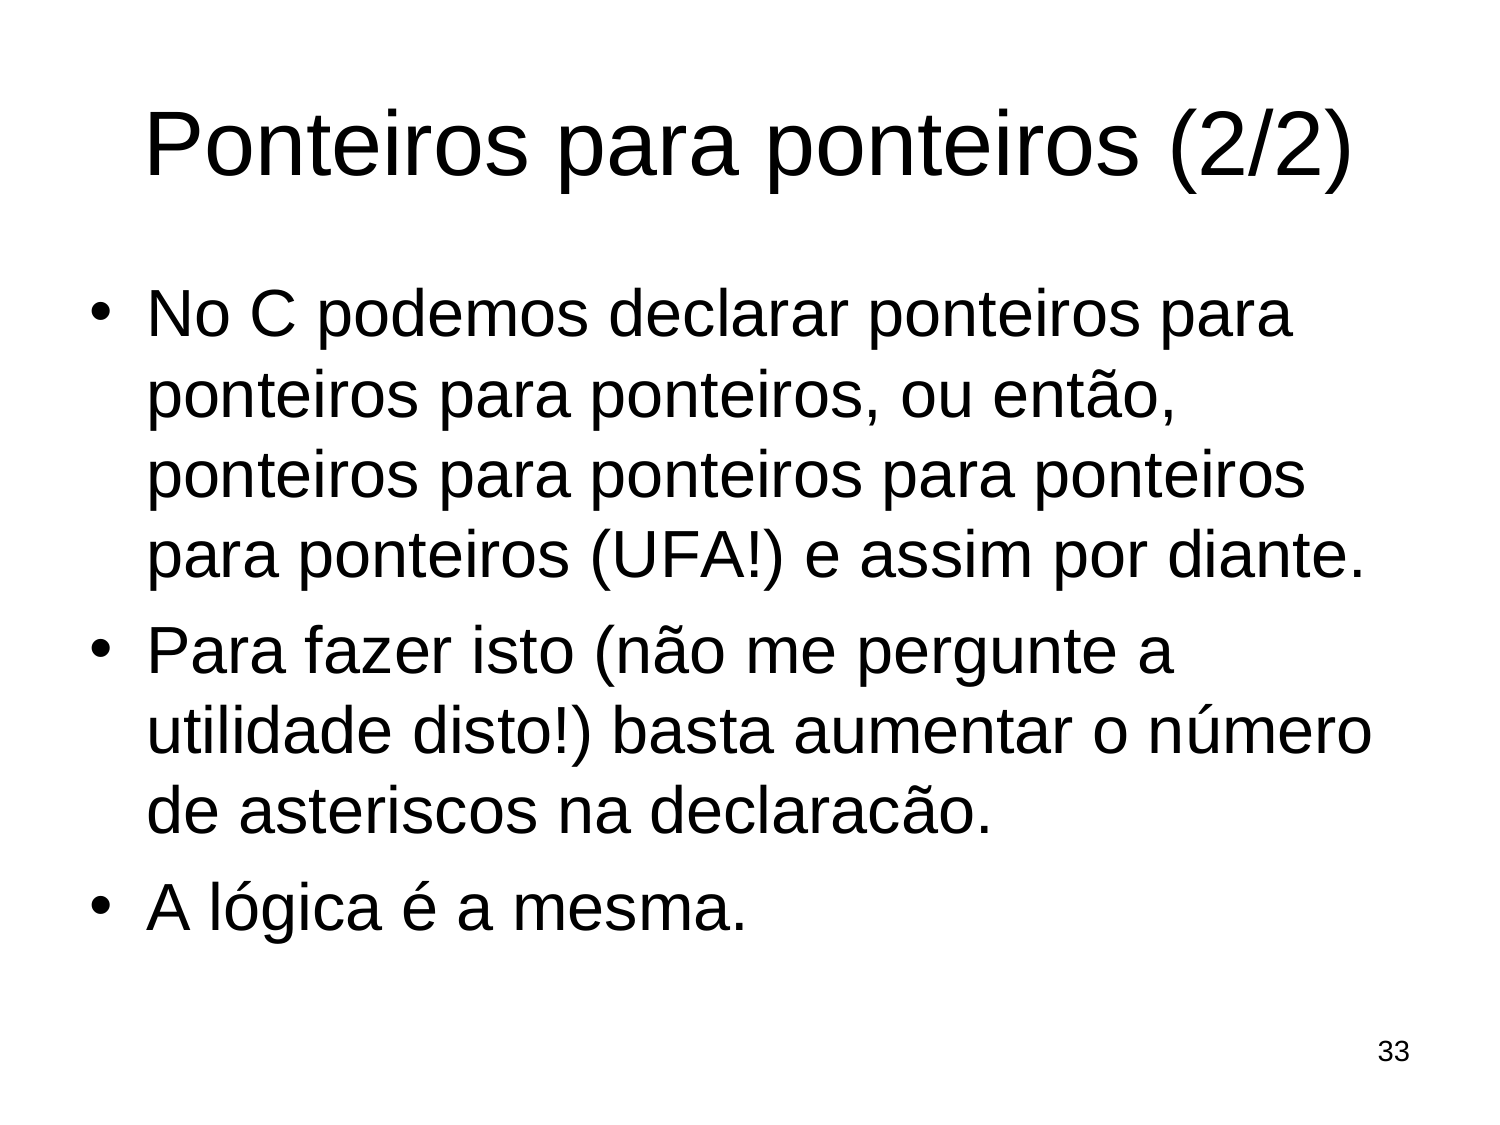

# Ponteiros para ponteiros (2/2)
No C podemos declarar ponteiros para ponteiros para ponteiros, ou então, ponteiros para ponteiros para ponteiros para ponteiros (UFA!) e assim por diante.
Para fazer isto (não me pergunte a utilidade disto!) basta aumentar o número de asteriscos na declaracão.
A lógica é a mesma.
33